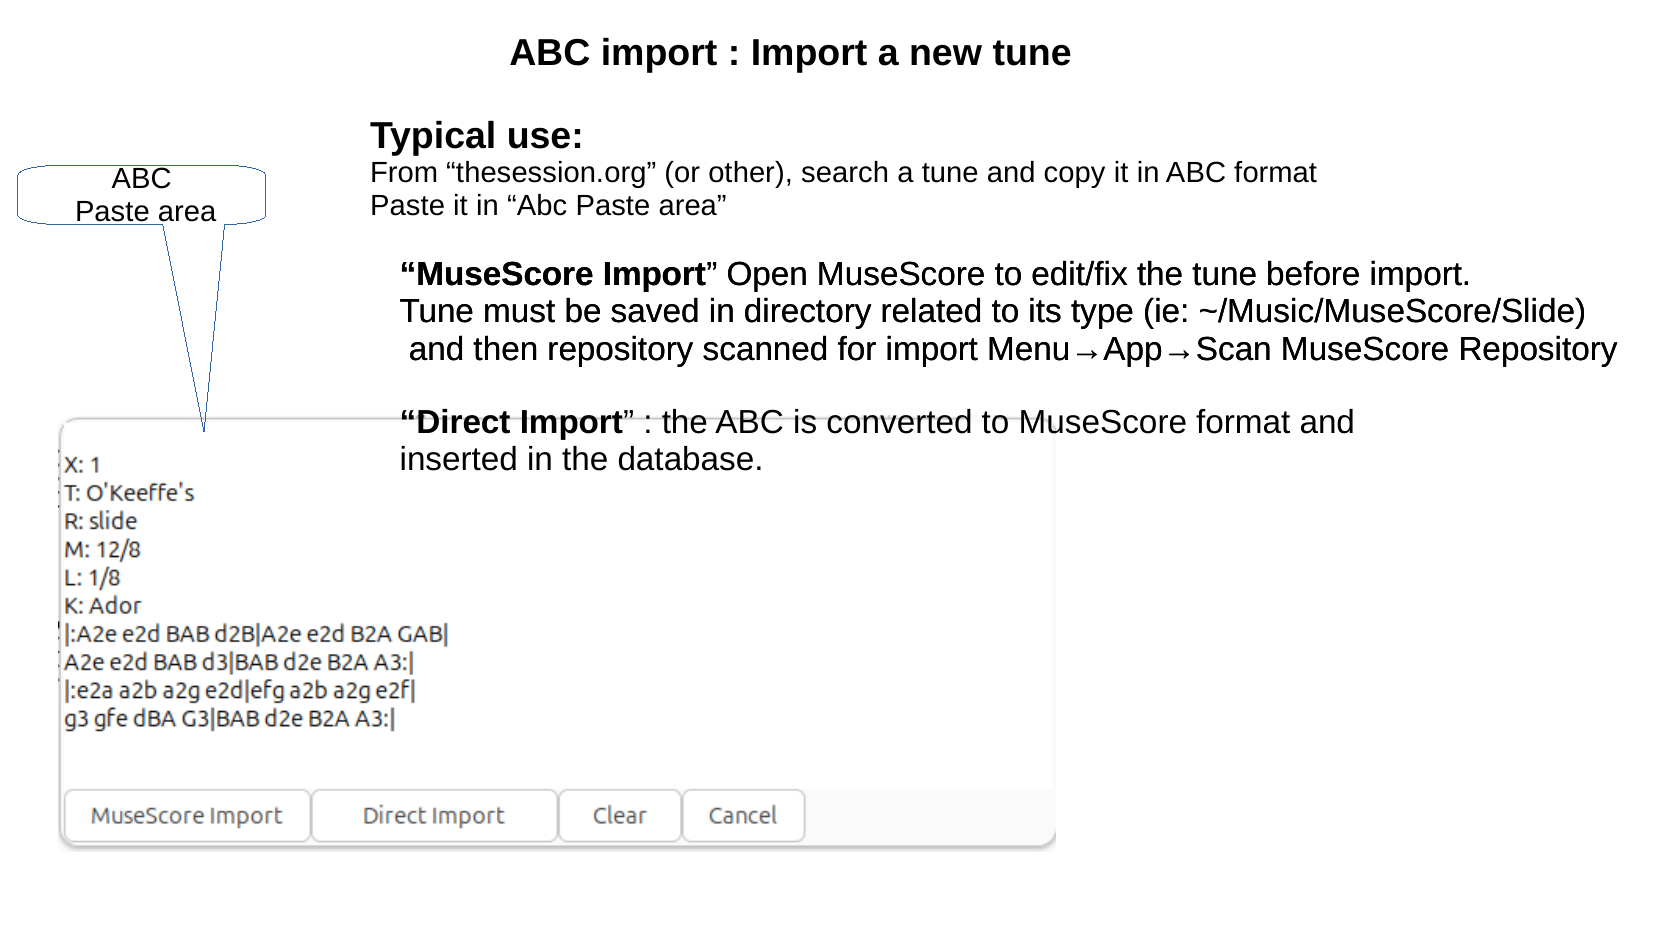

ABC import : Import a new tune
Typical use:
From “thesession.org” (or other), search a tune and copy it in ABC format
Paste it in “Abc Paste area”
ABC
 Paste area
“MuseScore Import” Open MuseScore to edit/fix the tune before import.
Tune must be saved in directory related to its type (ie: ~/Music/MuseScore/Slide)
 and then repository scanned for import Menu→App→Scan MuseScore Repository
“MuseScore Import” Open MuseScore to edit/fix the tune before import.
Tune must be saved in directory related to its type (ie: ~/Music/MuseScore/Slide)
 and then repository scanned for import Menu→App→Scan MuseScore Repository
“Direct Import” : the ABC is converted to MuseScore format and
inserted in the database.